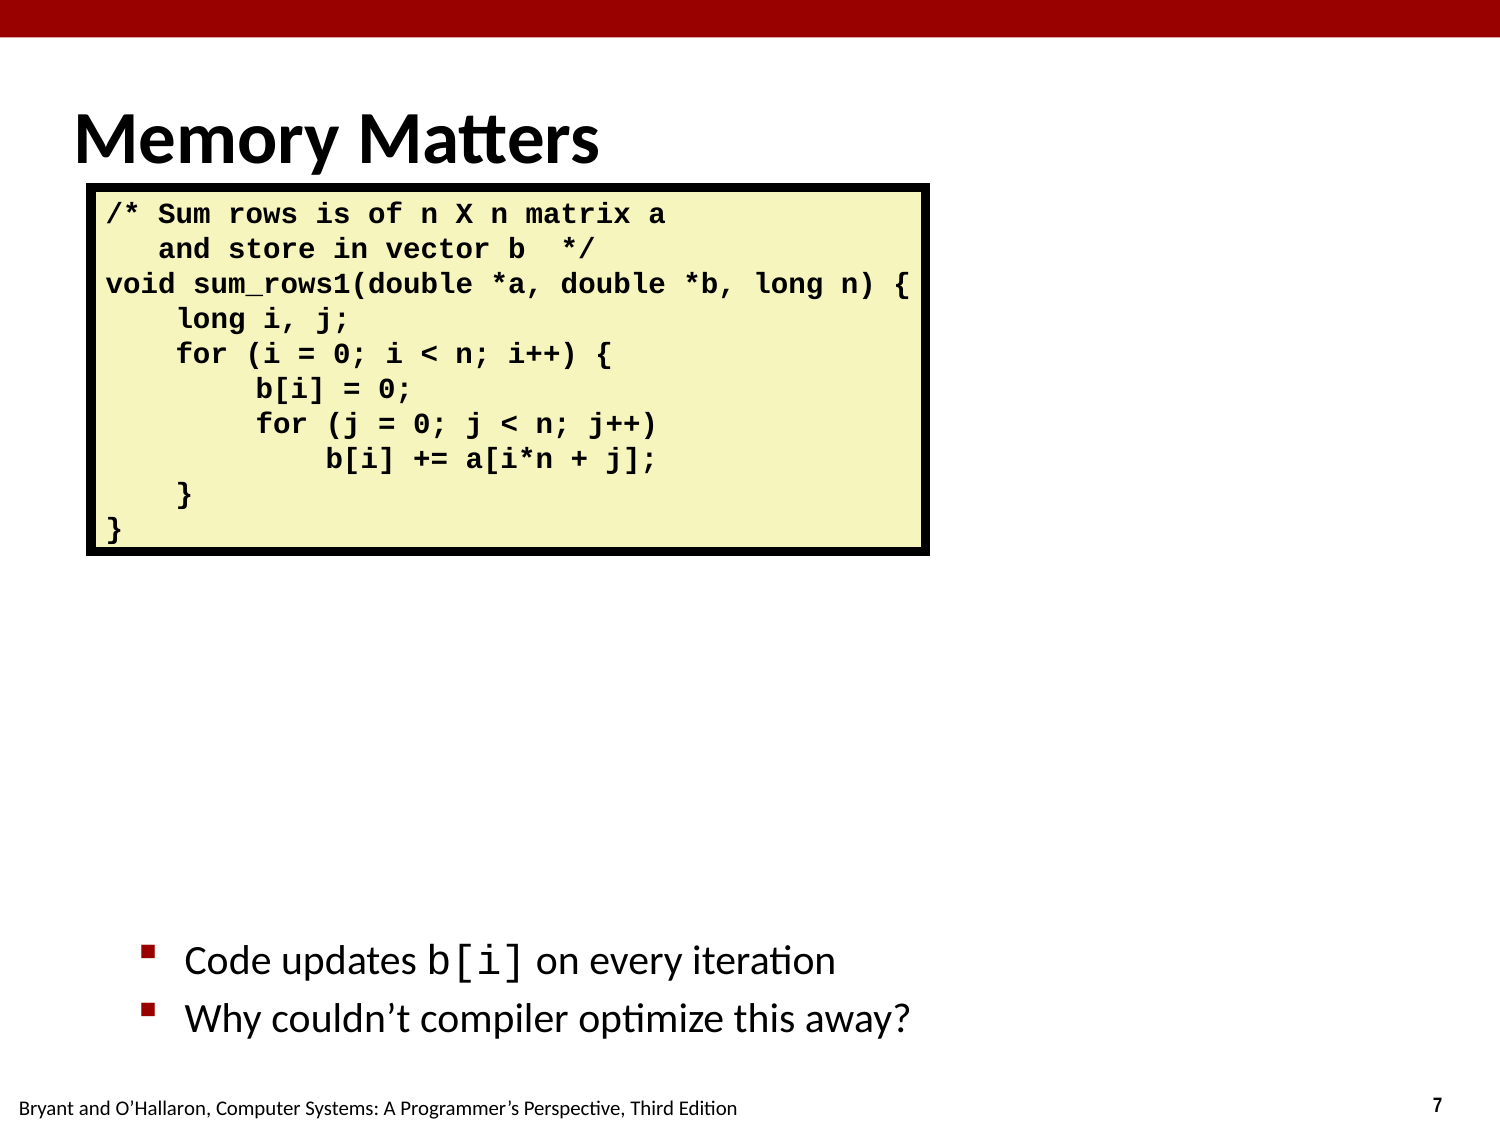

# Memory Matters
/* Sum rows is of n X n matrix a
 and store in vector b */
void sum_rows1(double *a, double *b, long n) {
 long i, j;
 for (i = 0; i < n; i++) {
		b[i] = 0;
		for (j = 0; j < n; j++)
		 b[i] += a[i*n + j];
 }
}
Code updates b[i] on every iteration
Why couldn’t compiler optimize this away?